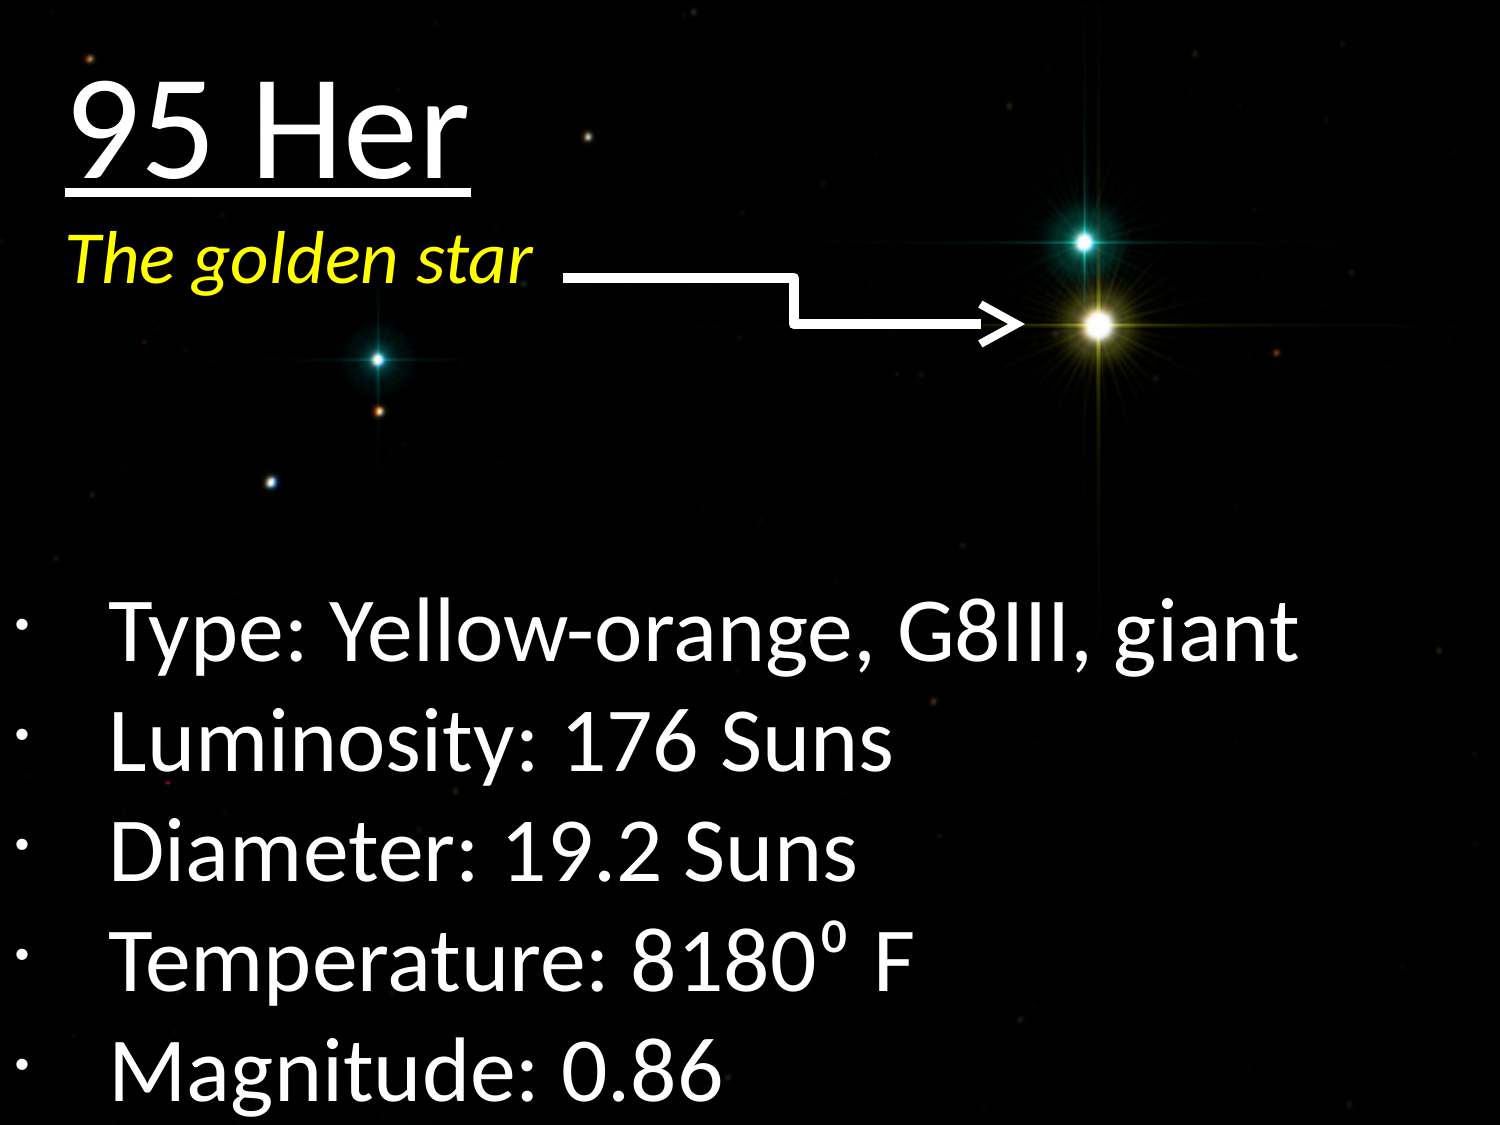

95 Her
The golden star
Type: Yellow-orange, G8III, giant
Luminosity: 176 Suns
Diameter: 19.2 Suns
Temperature: 8180⁰ F
Magnitude: 0.86